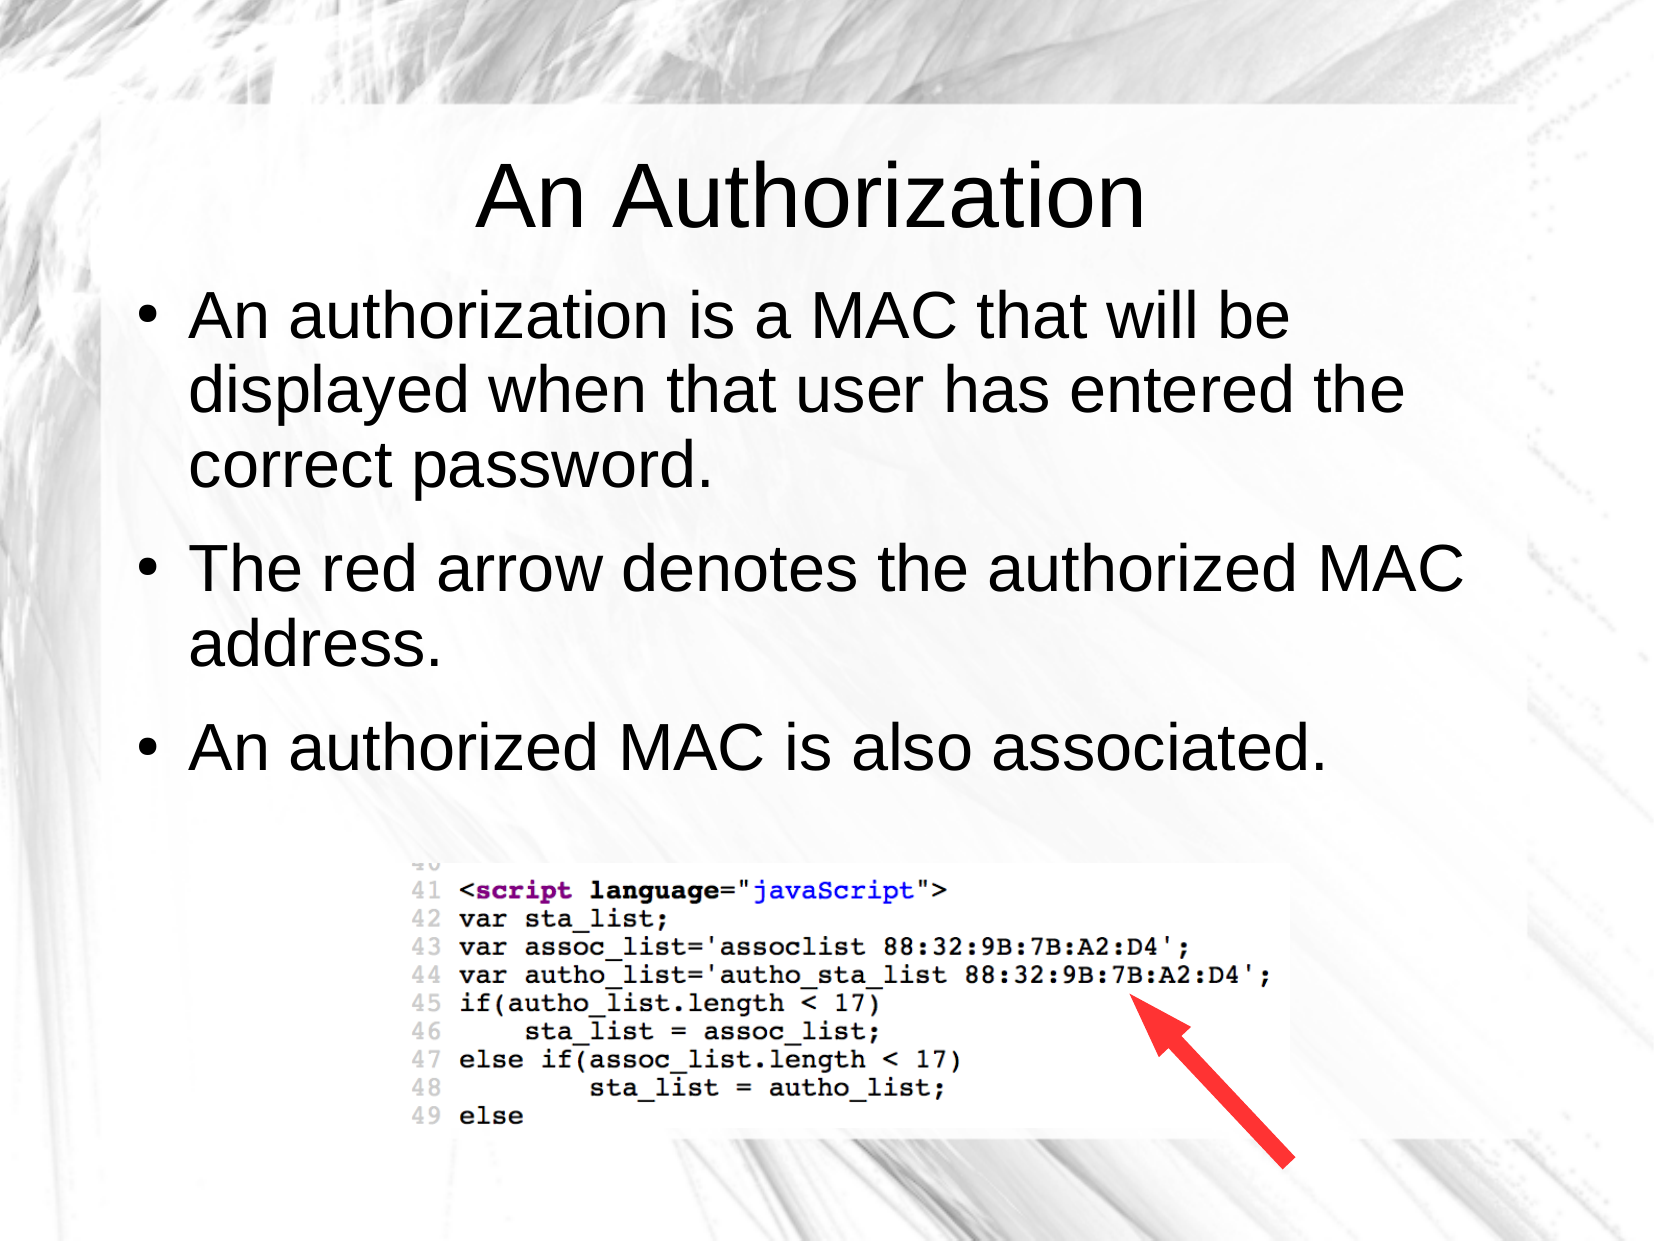

# An Authorization
An authorization is a MAC that will be displayed when that user has entered the correct password.
The red arrow denotes the authorized MAC address.
An authorized MAC is also associated.